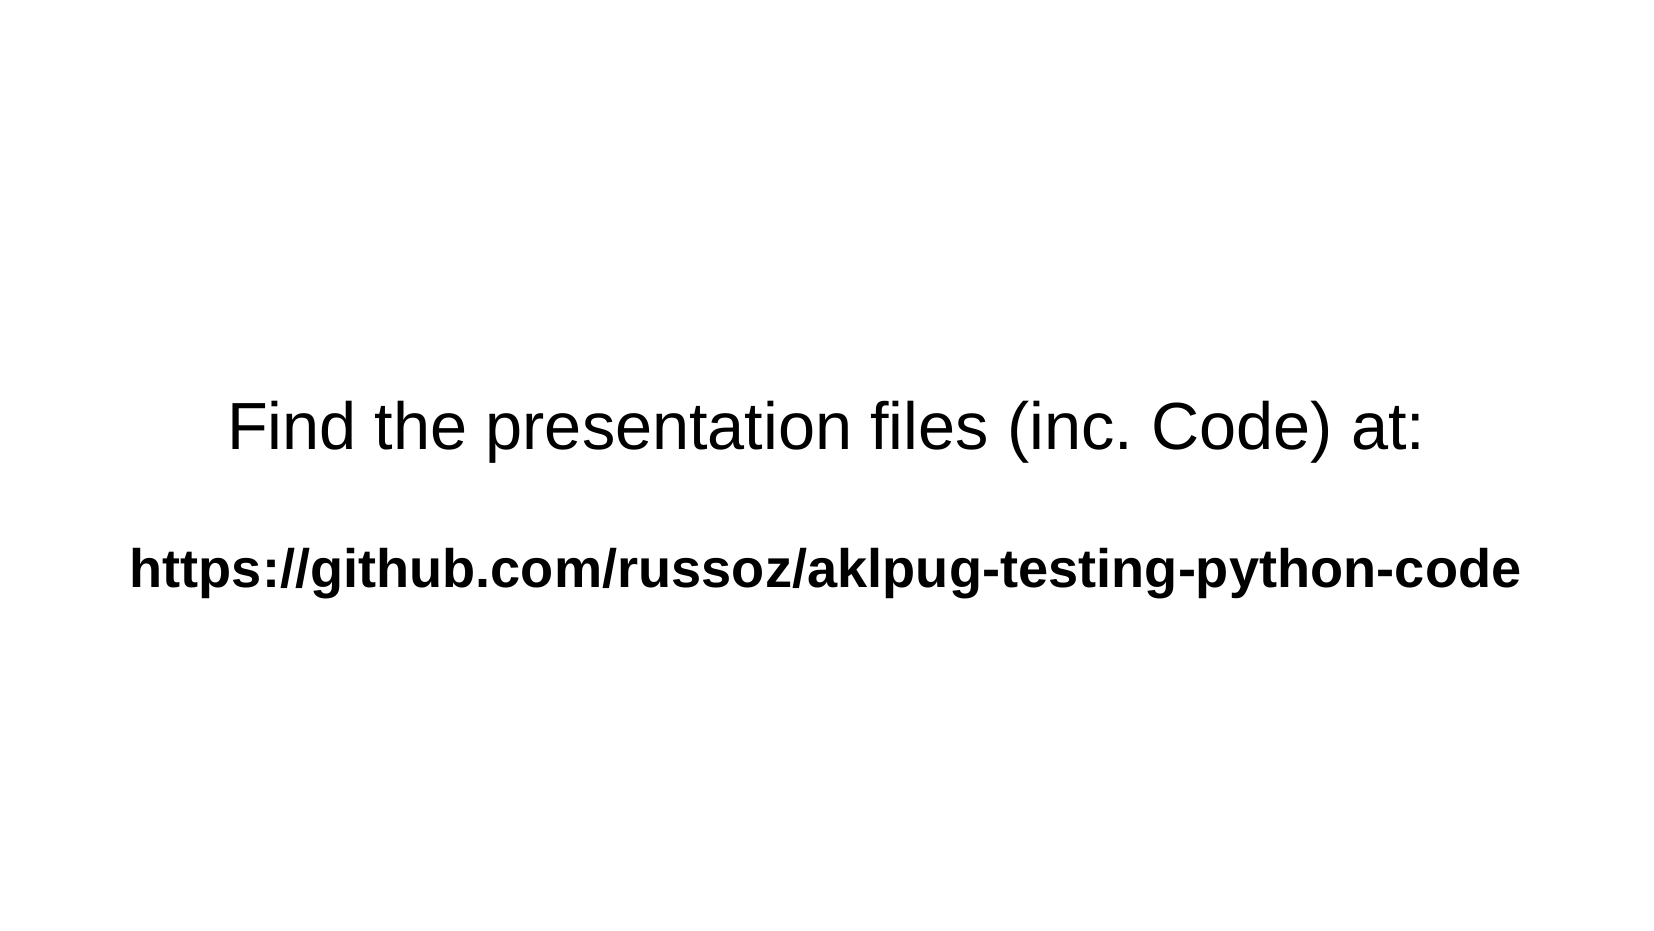

#
Find the presentation files (inc. Code) at:
https://github.com/russoz/aklpug-testing-python-code